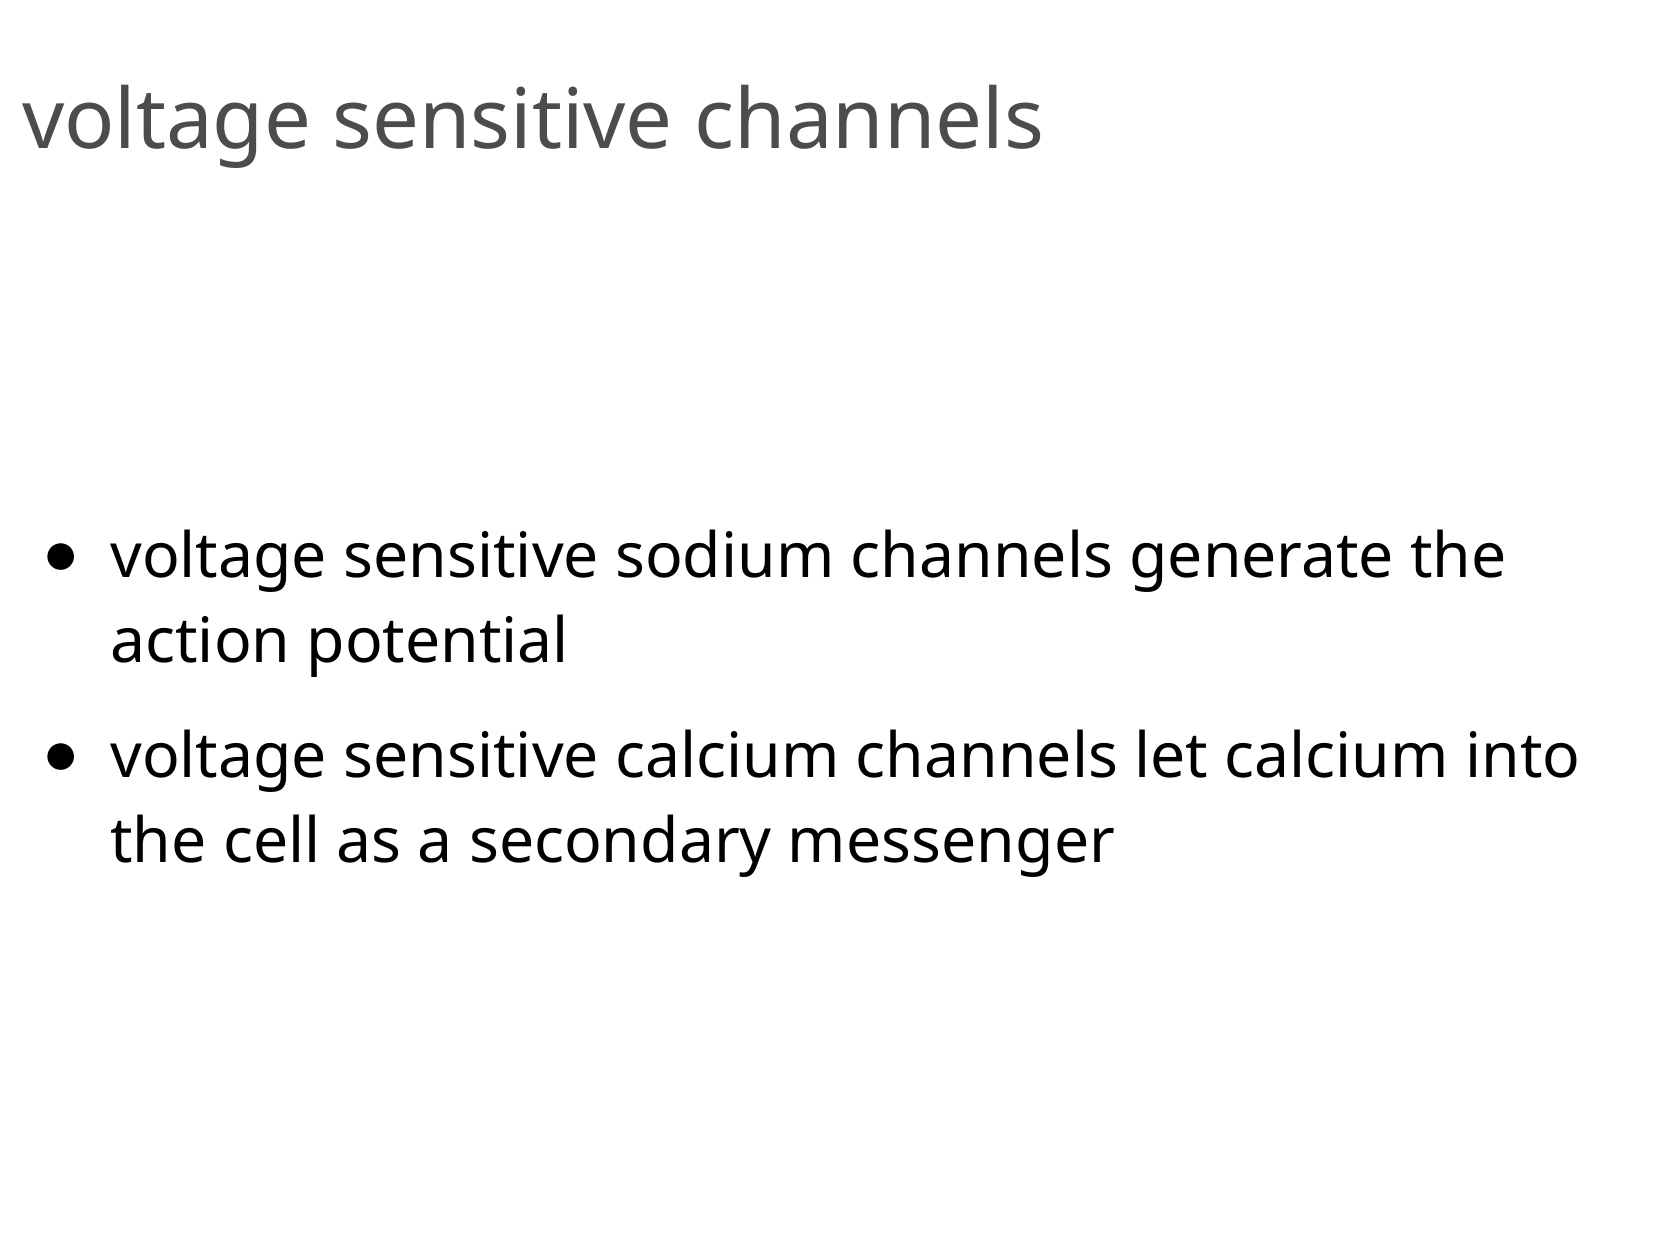

# voltage sensitive channels
voltage sensitive sodium channels generate the action potential
voltage sensitive calcium channels let calcium into the cell as a secondary messenger